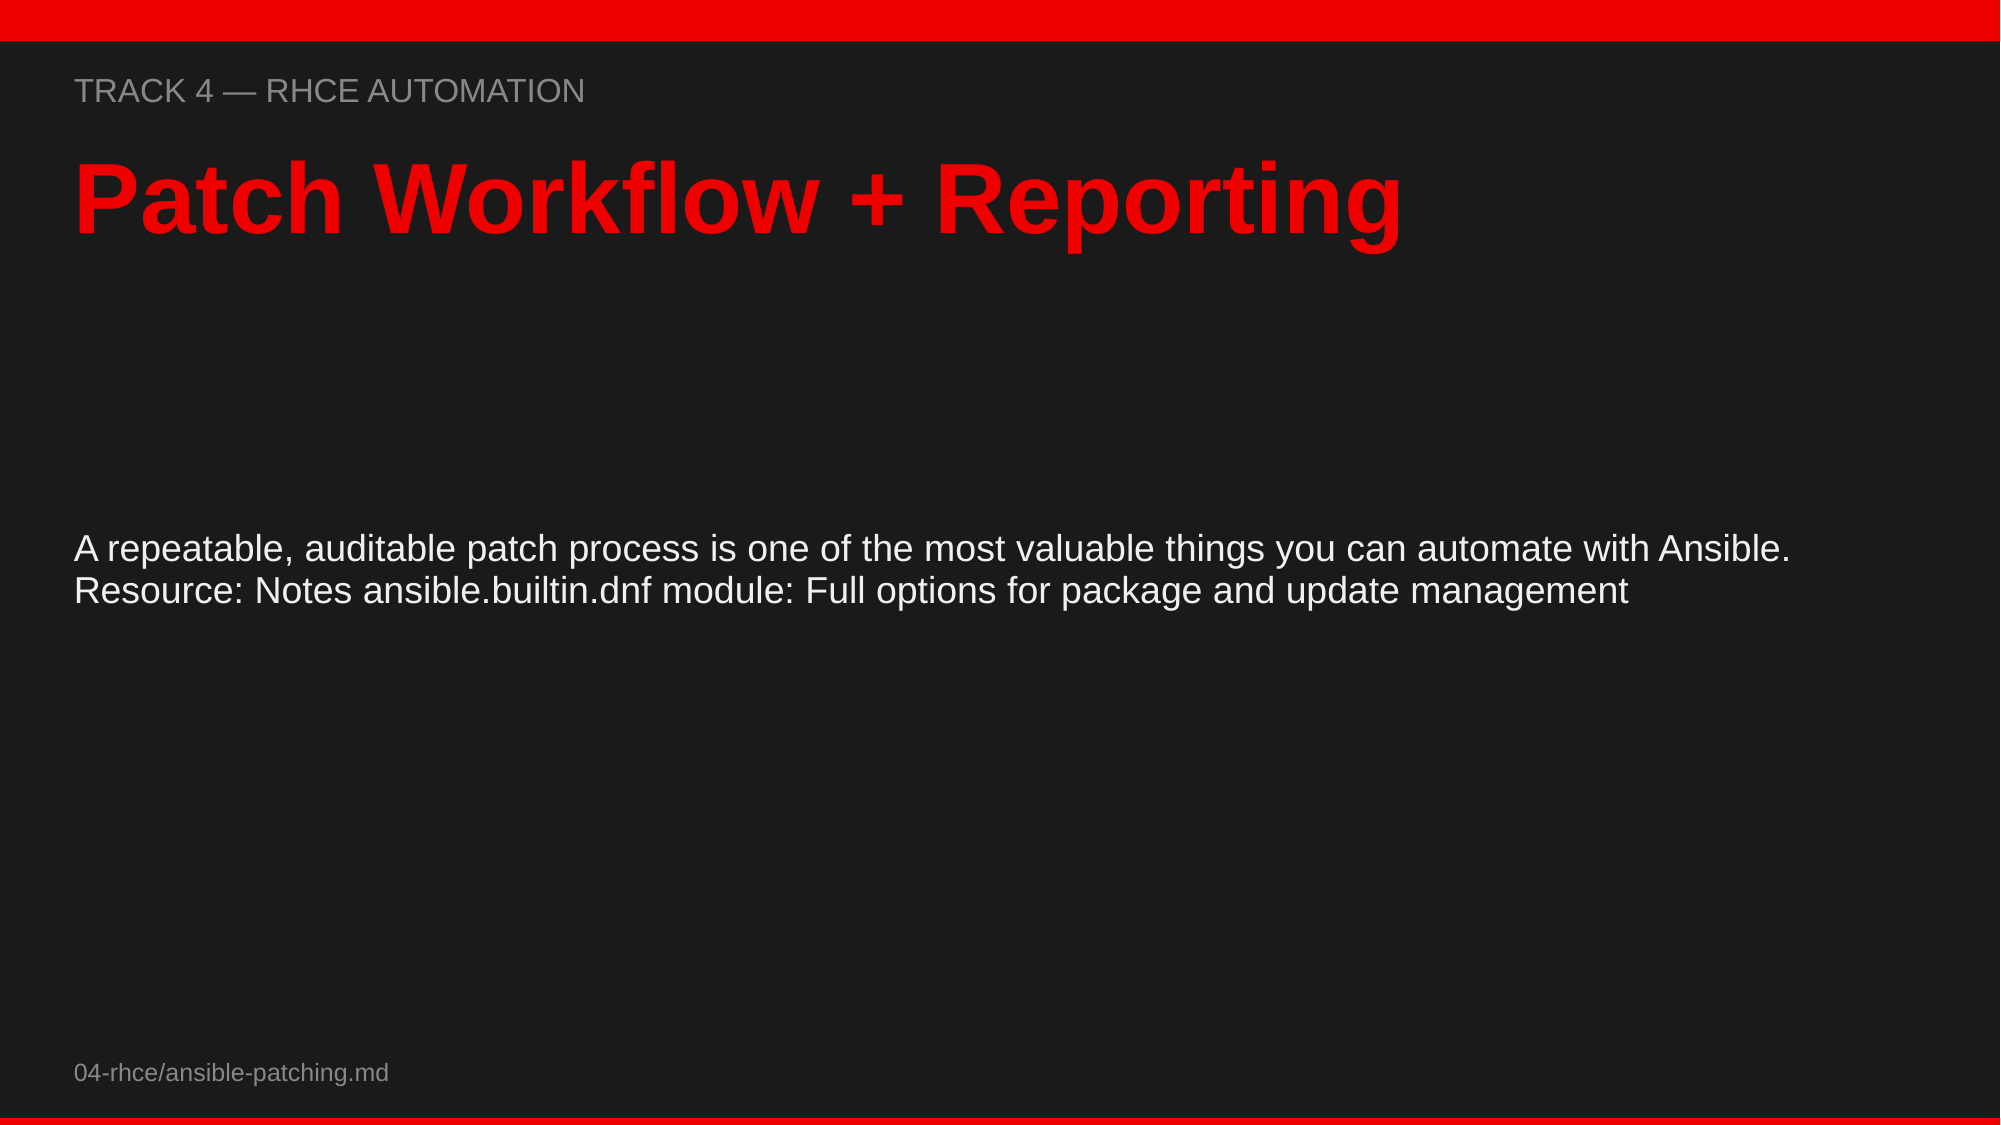

TRACK 4 — RHCE AUTOMATION
Patch Workflow + Reporting
A repeatable, auditable patch process is one of the most valuable things you can automate with Ansible. Resource: Notes ansible.builtin.dnf module: Full options for package and update management
04-rhce/ansible-patching.md